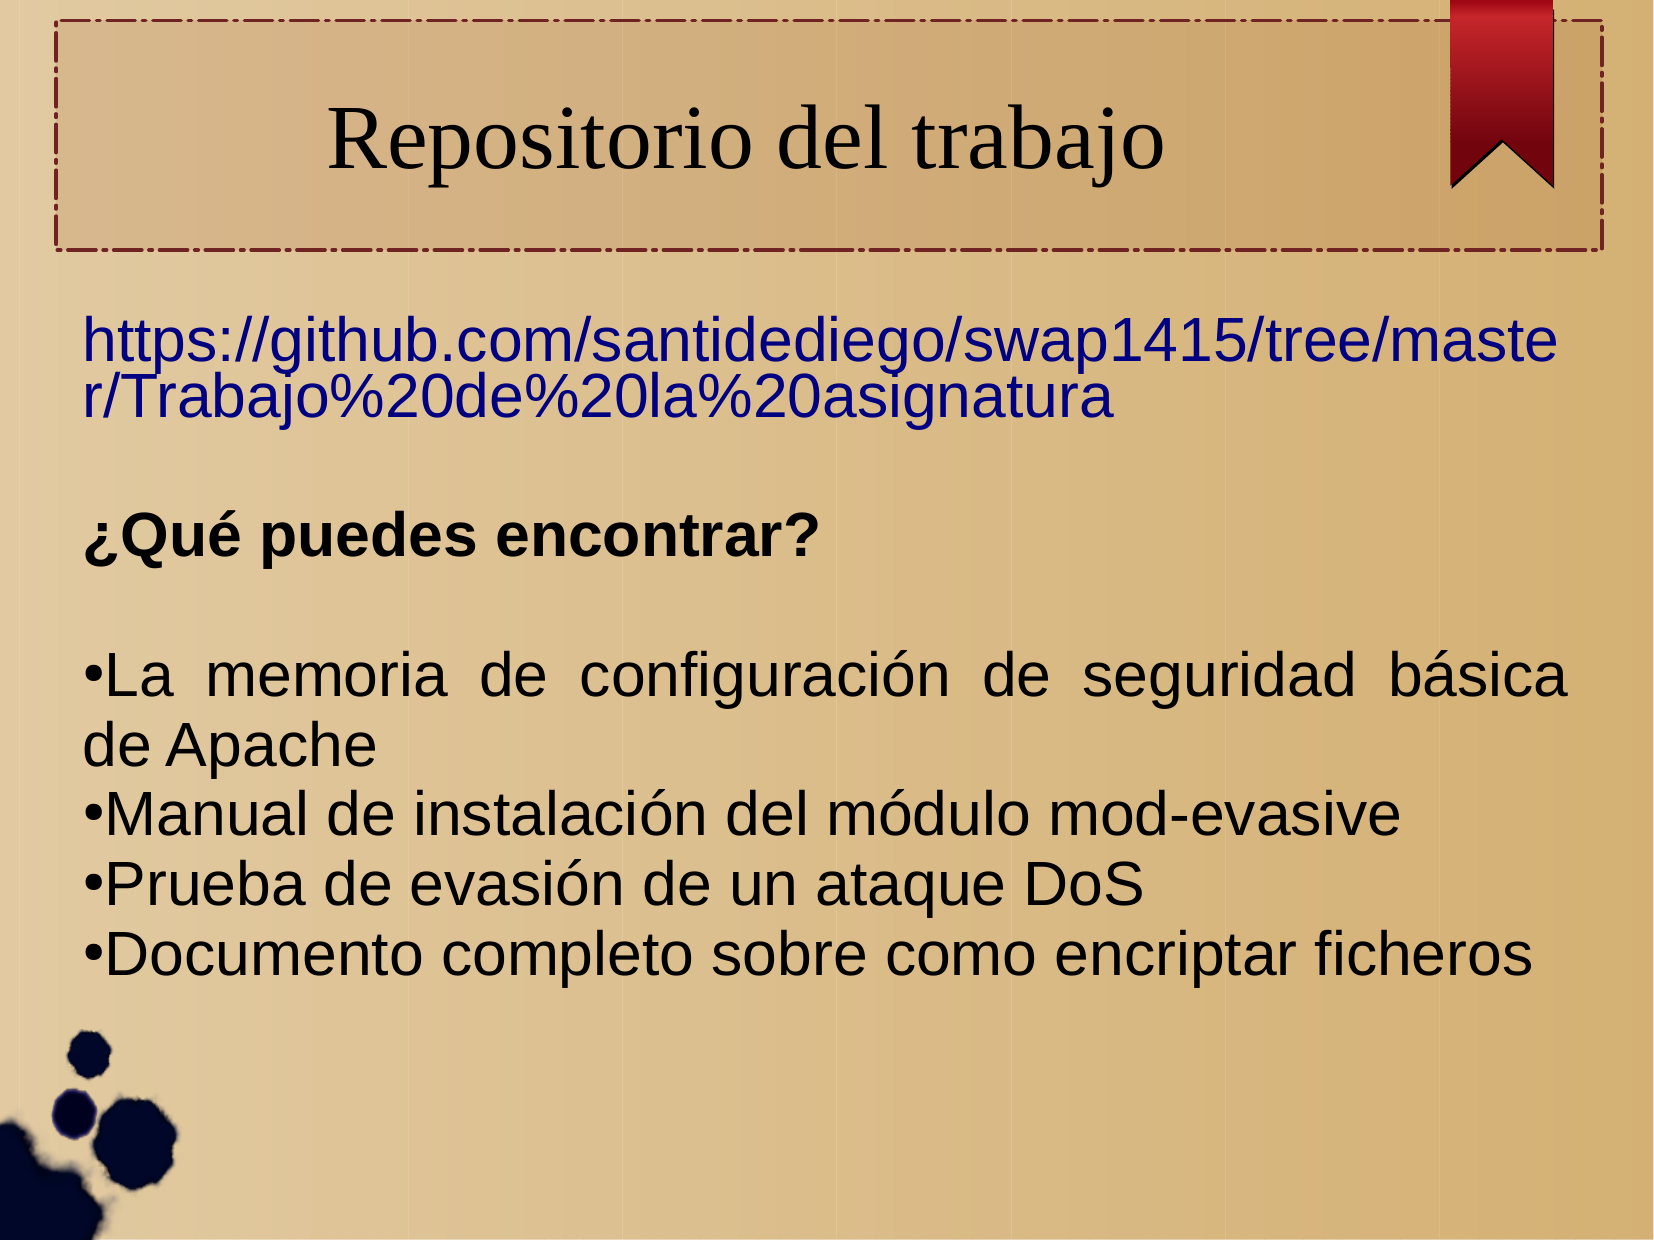

# Repositorio del trabajo
https://github.com/santidediego/swap1415/tree/master/Trabajo%20de%20la%20asignatura
¿Qué puedes encontrar?
La memoria de configuración de seguridad básica de Apache
Manual de instalación del módulo mod-evasive
Prueba de evasión de un ataque DoS
Documento completo sobre como encriptar ficheros